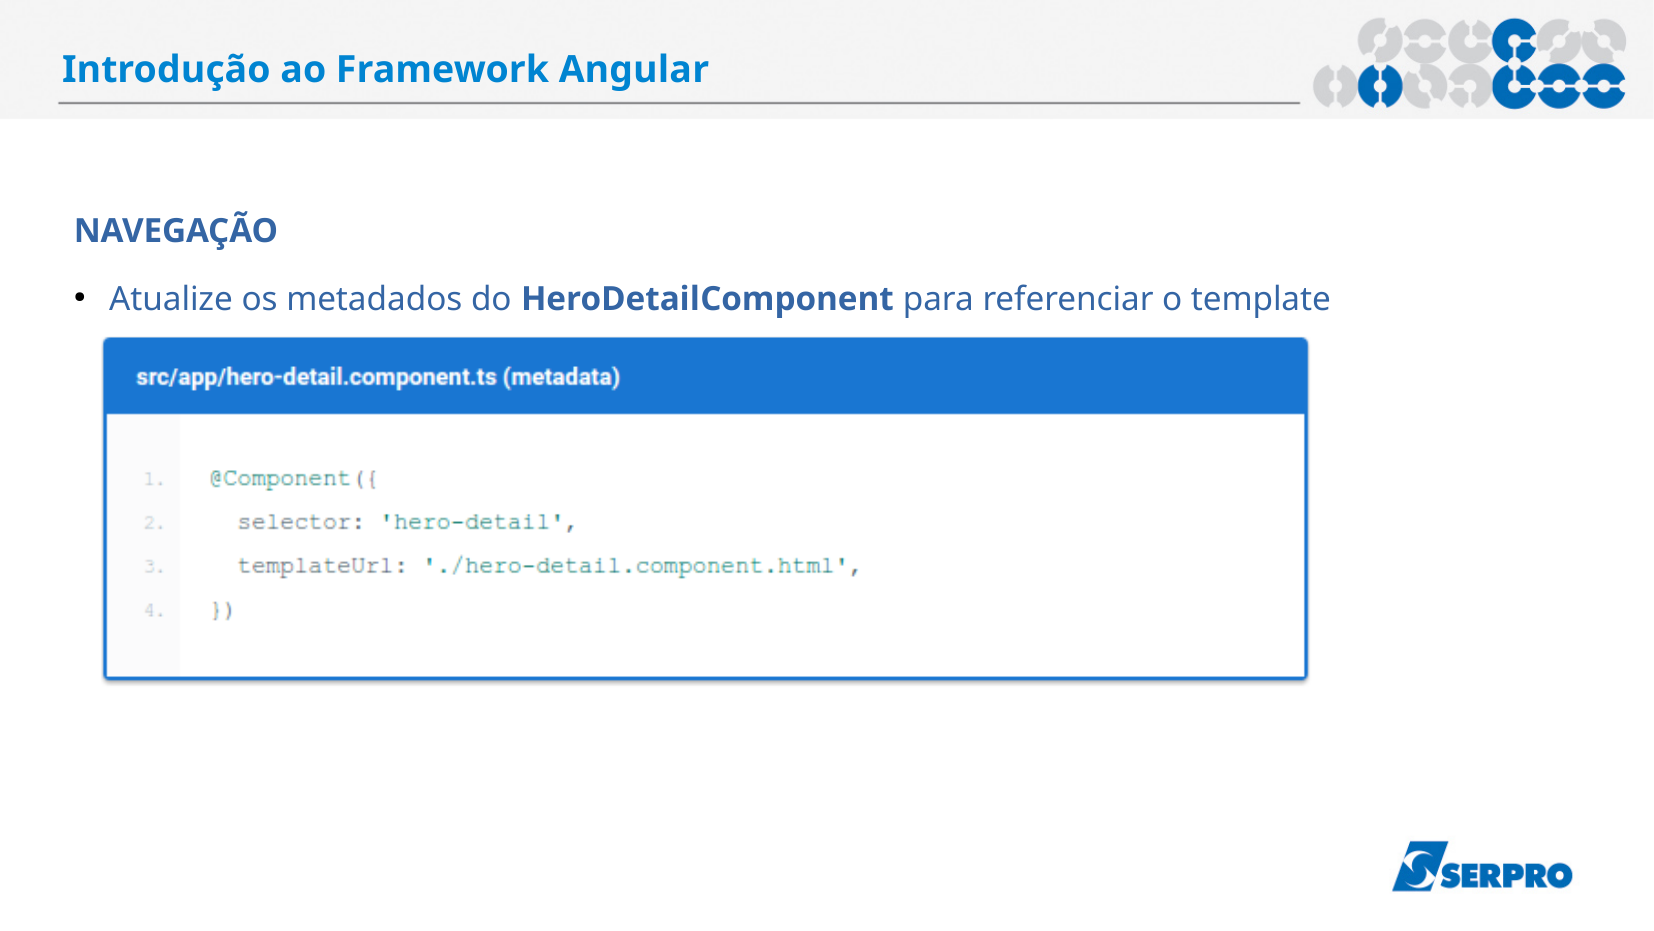

Introdução ao Framework Angular
NAVEGAÇÃO
Atualize os metadados do HeroDetailComponent para referenciar o template